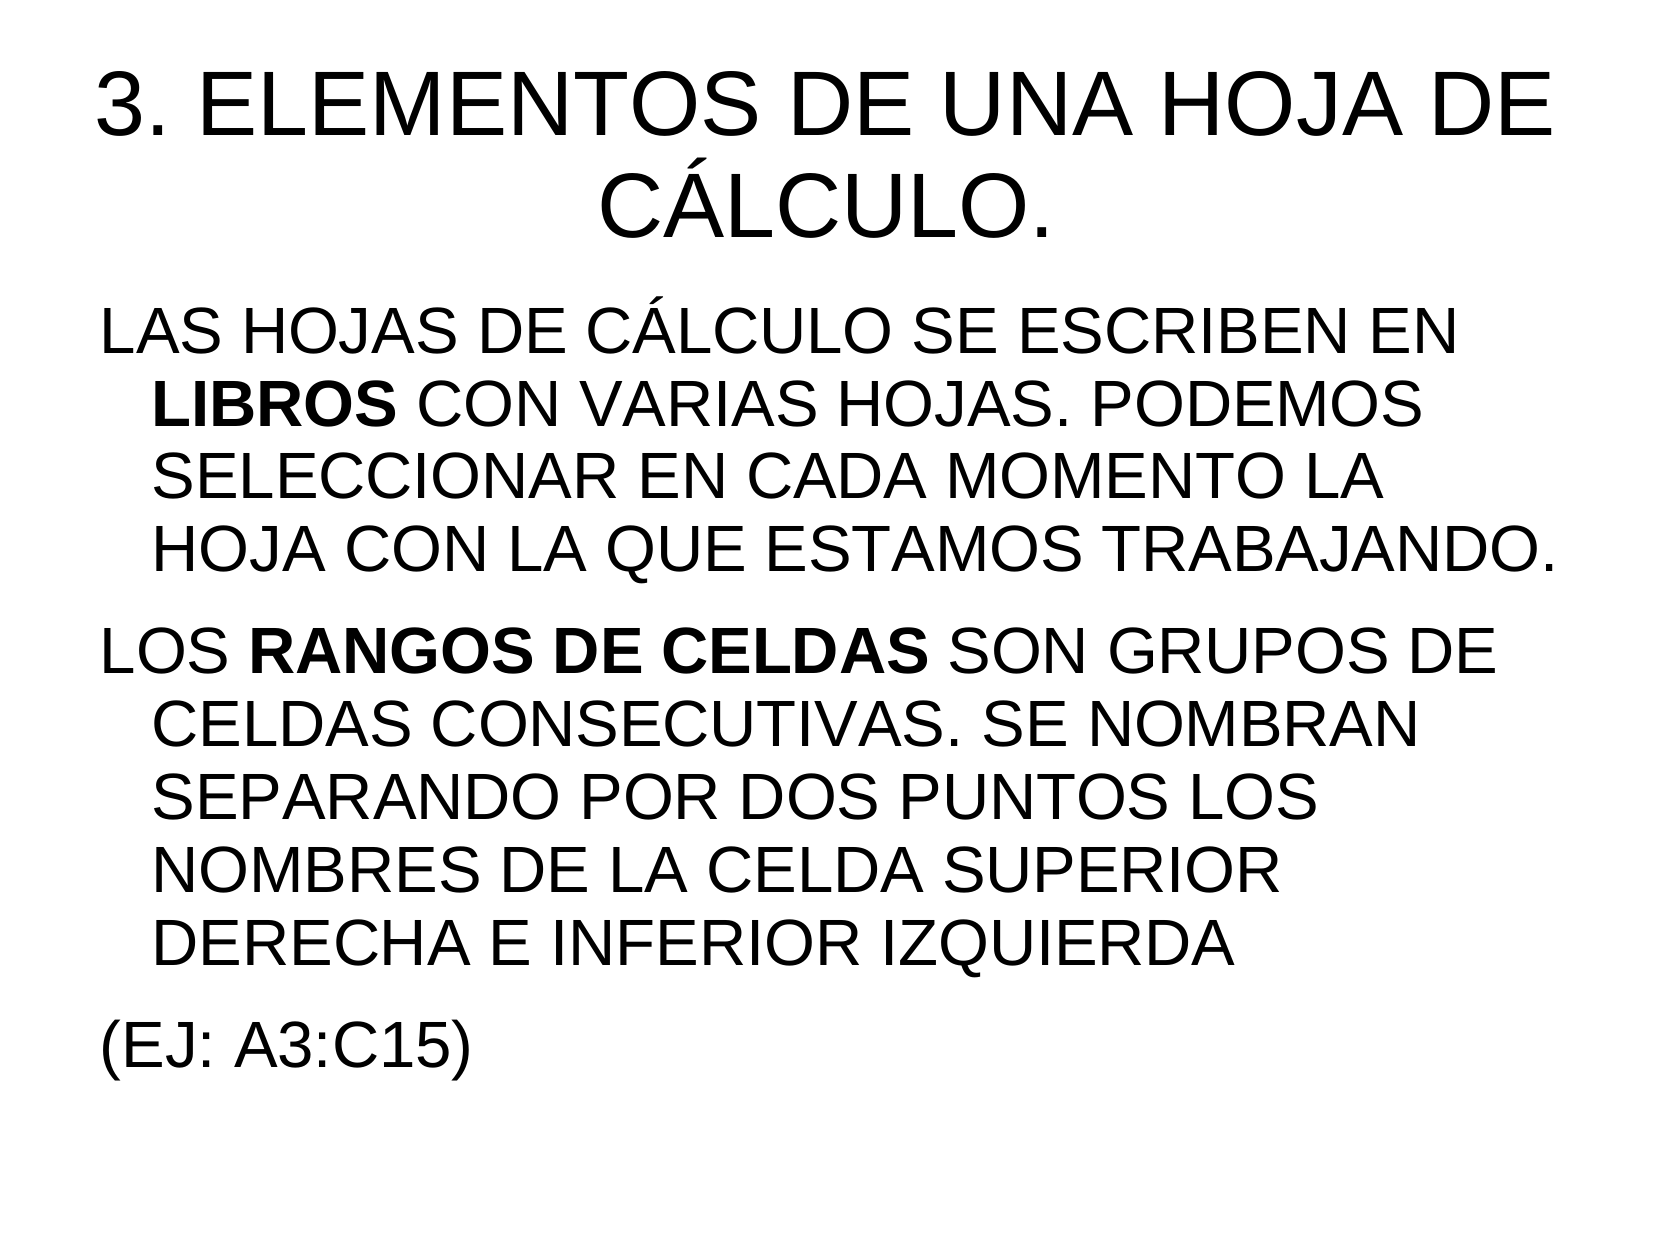

# 3. ELEMENTOS DE UNA HOJA DE CÁLCULO.
LAS HOJAS DE CÁLCULO SE ESCRIBEN EN LIBROS CON VARIAS HOJAS. PODEMOS SELECCIONAR EN CADA MOMENTO LA HOJA CON LA QUE ESTAMOS TRABAJANDO.
LOS RANGOS DE CELDAS SON GRUPOS DE CELDAS CONSECUTIVAS. SE NOMBRAN SEPARANDO POR DOS PUNTOS LOS NOMBRES DE LA CELDA SUPERIOR DERECHA E INFERIOR IZQUIERDA
(EJ: A3:C15)